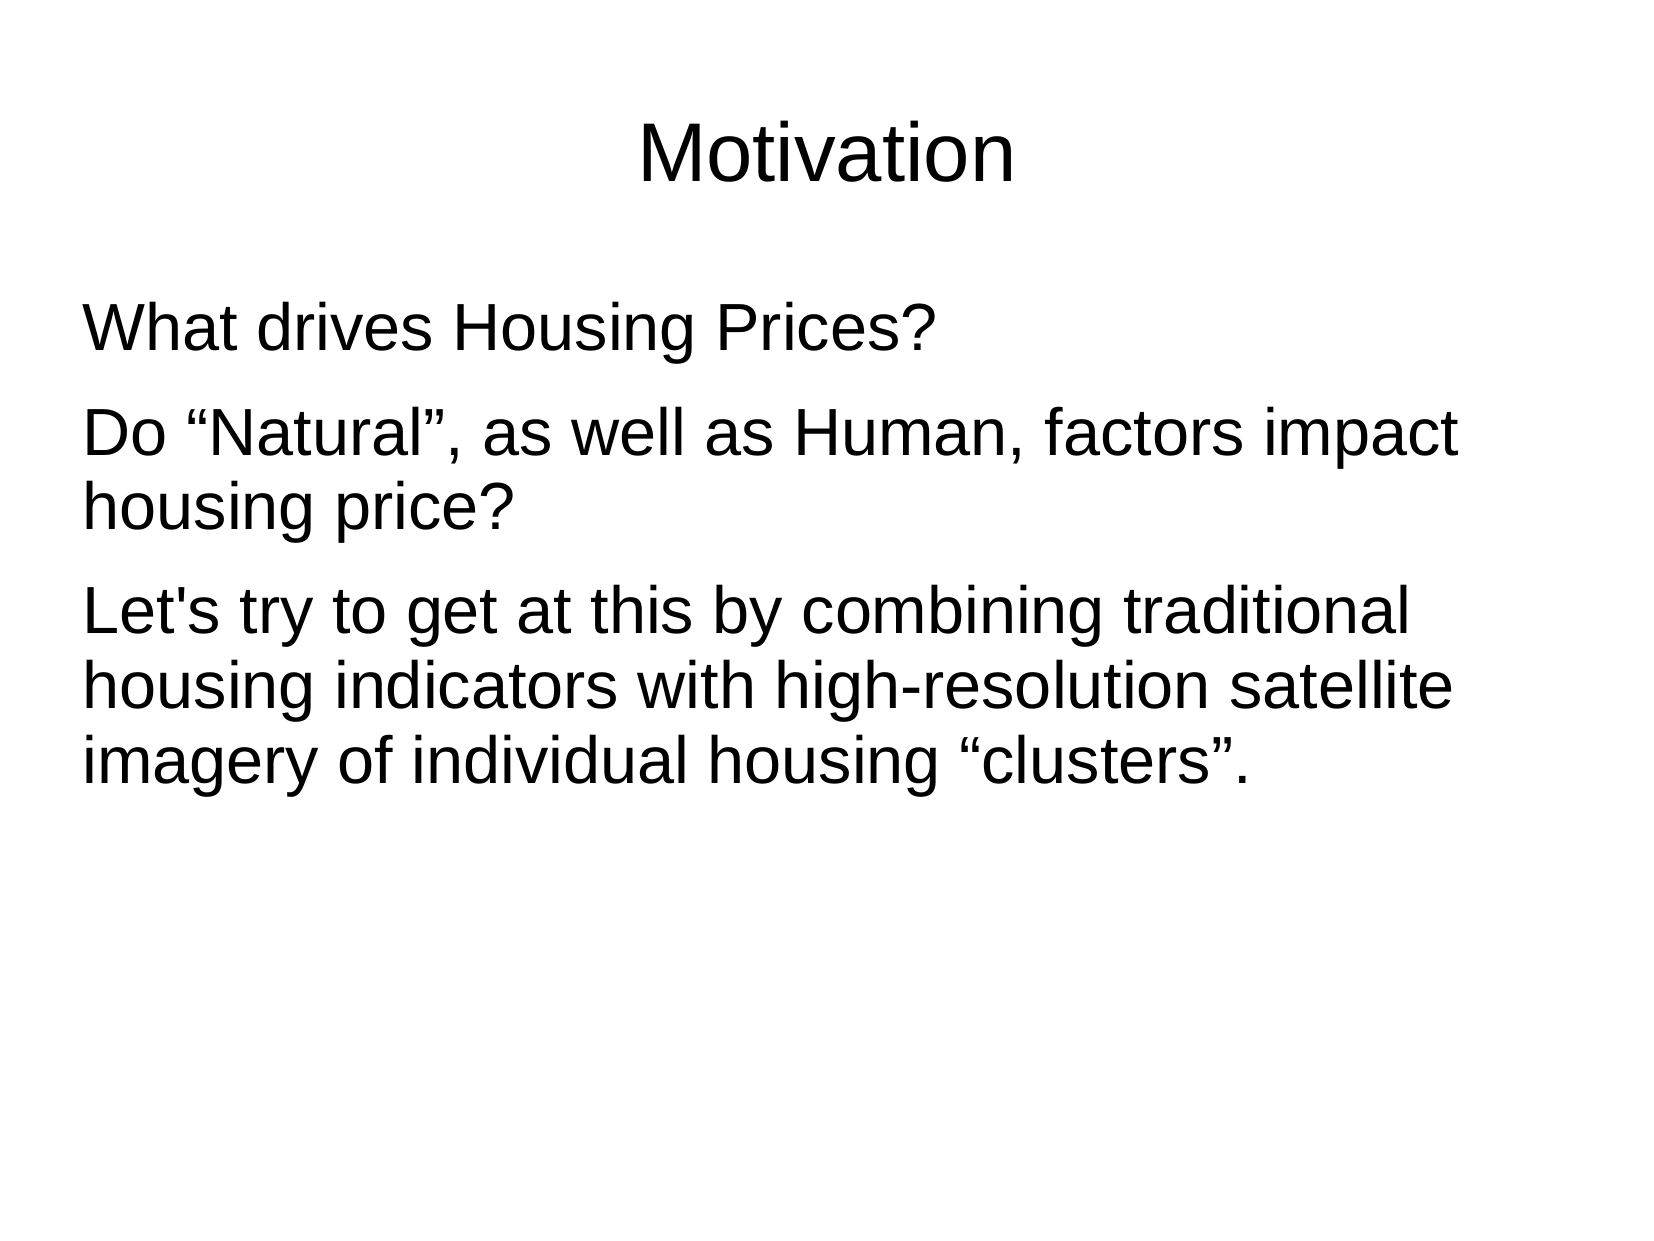

# Motivation
What drives Housing Prices?
Do “Natural”, as well as Human, factors impact housing price?
Let's try to get at this by combining traditional housing indicators with high-resolution satellite imagery of individual housing “clusters”.